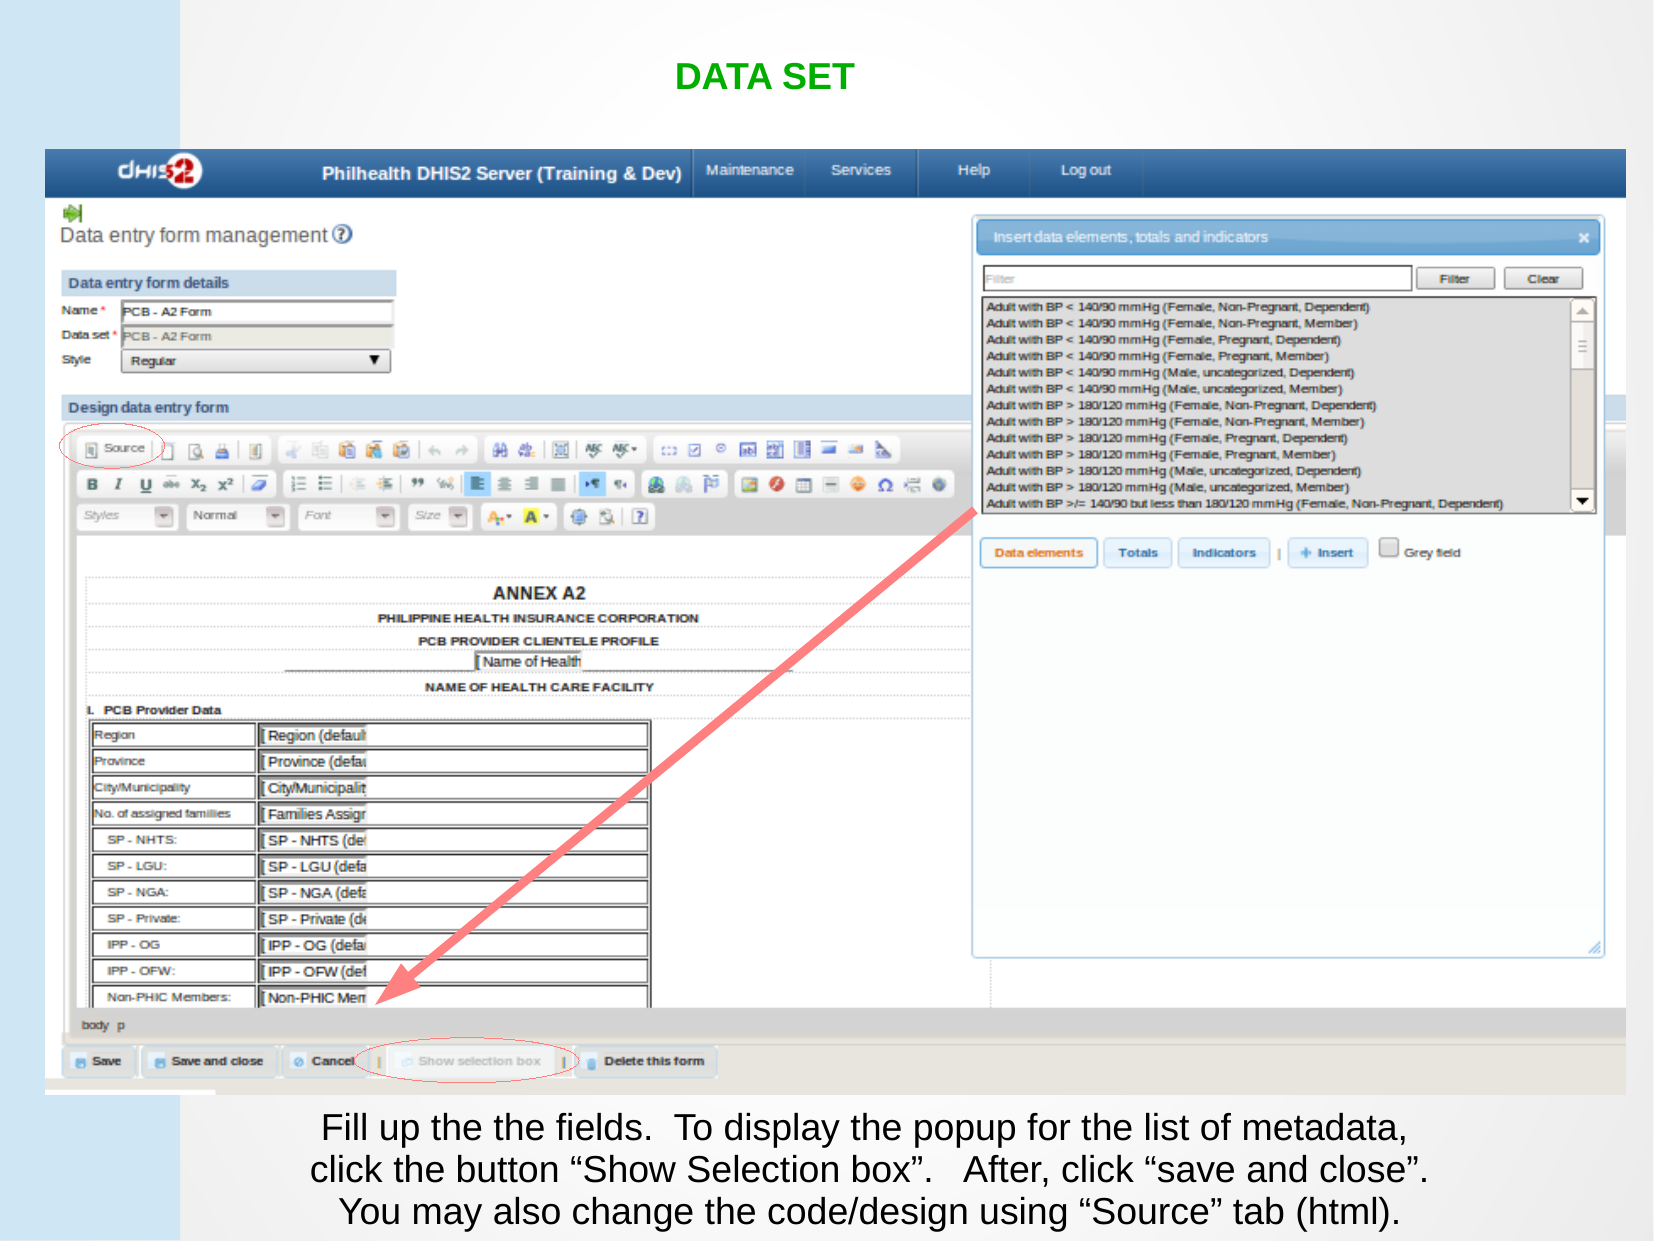

DATA SET
Fill up the the fields. To display the popup for the list of metadata,
click the button “Show Selection box”. After, click “save and close”.
You may also change the code/design using “Source” tab (html).